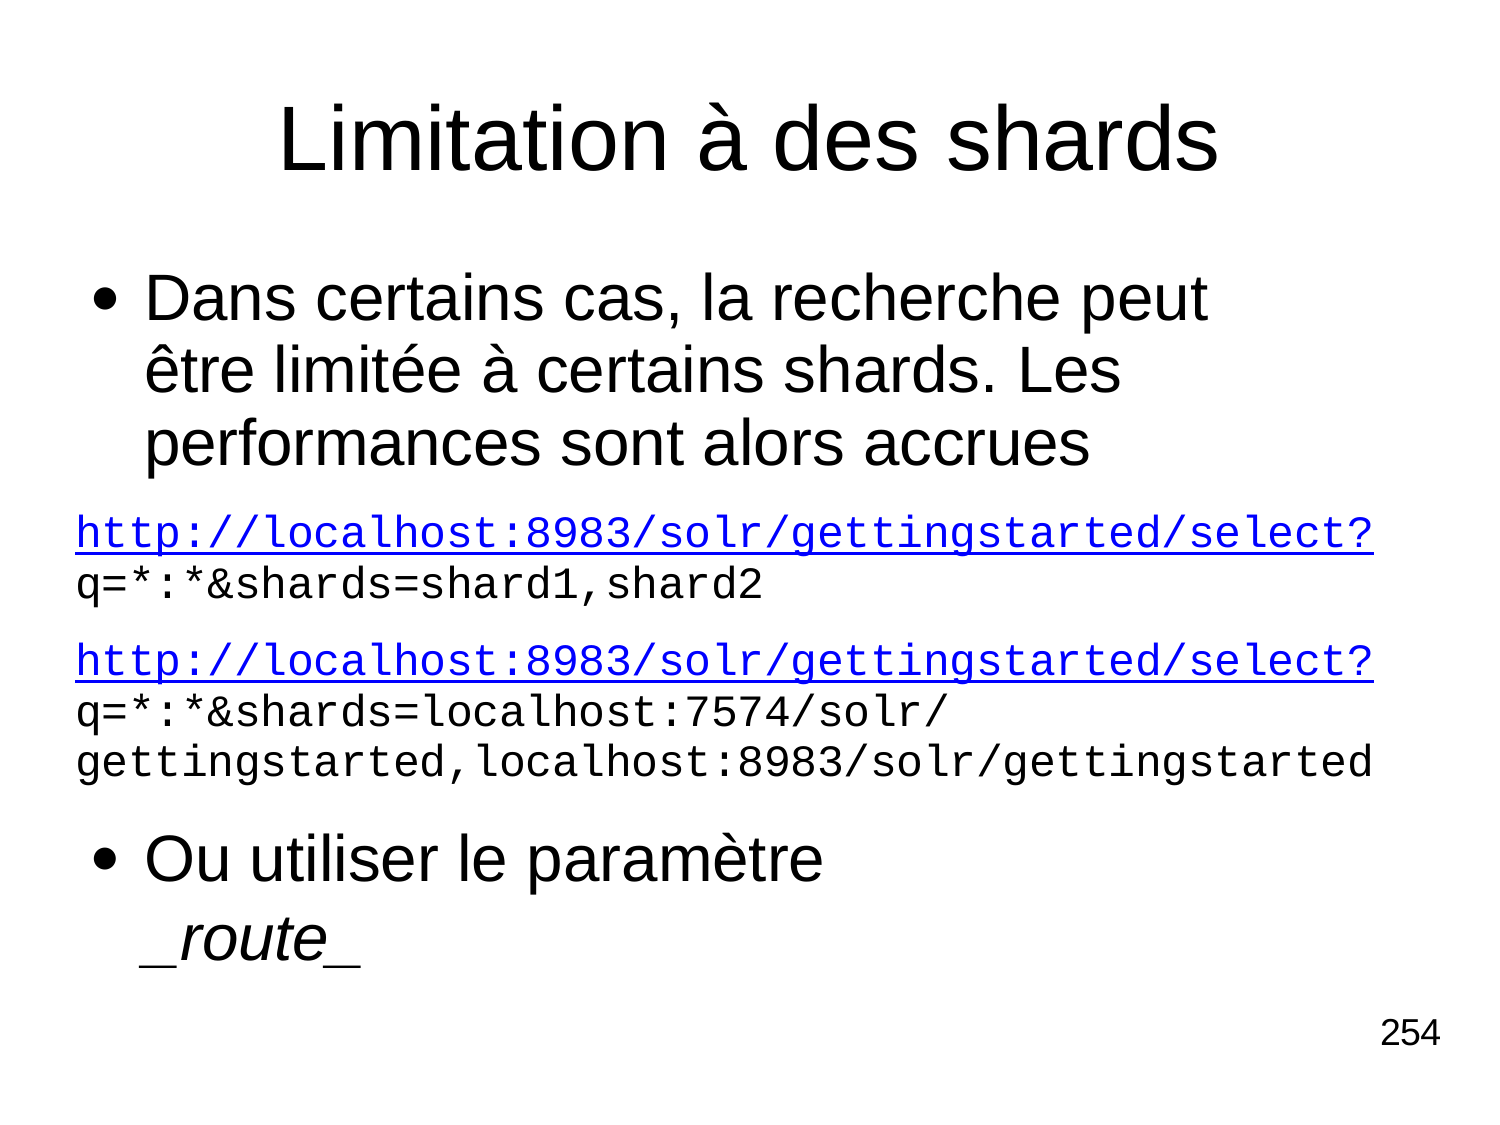

# Limitation à des shards
Dans certains cas, la recherche peut être limitée à certains shards. Les performances sont alors accrues
http://localhost:8983/solr/gettingstarted/select? q=*:*&shards=shard1,shard2
http://localhost:8983/solr/gettingstarted/select? q=*:*&shards=localhost:7574/solr/ gettingstarted,localhost:8983/solr/gettingstarted
●
Ou utiliser le paramètre _route_
254